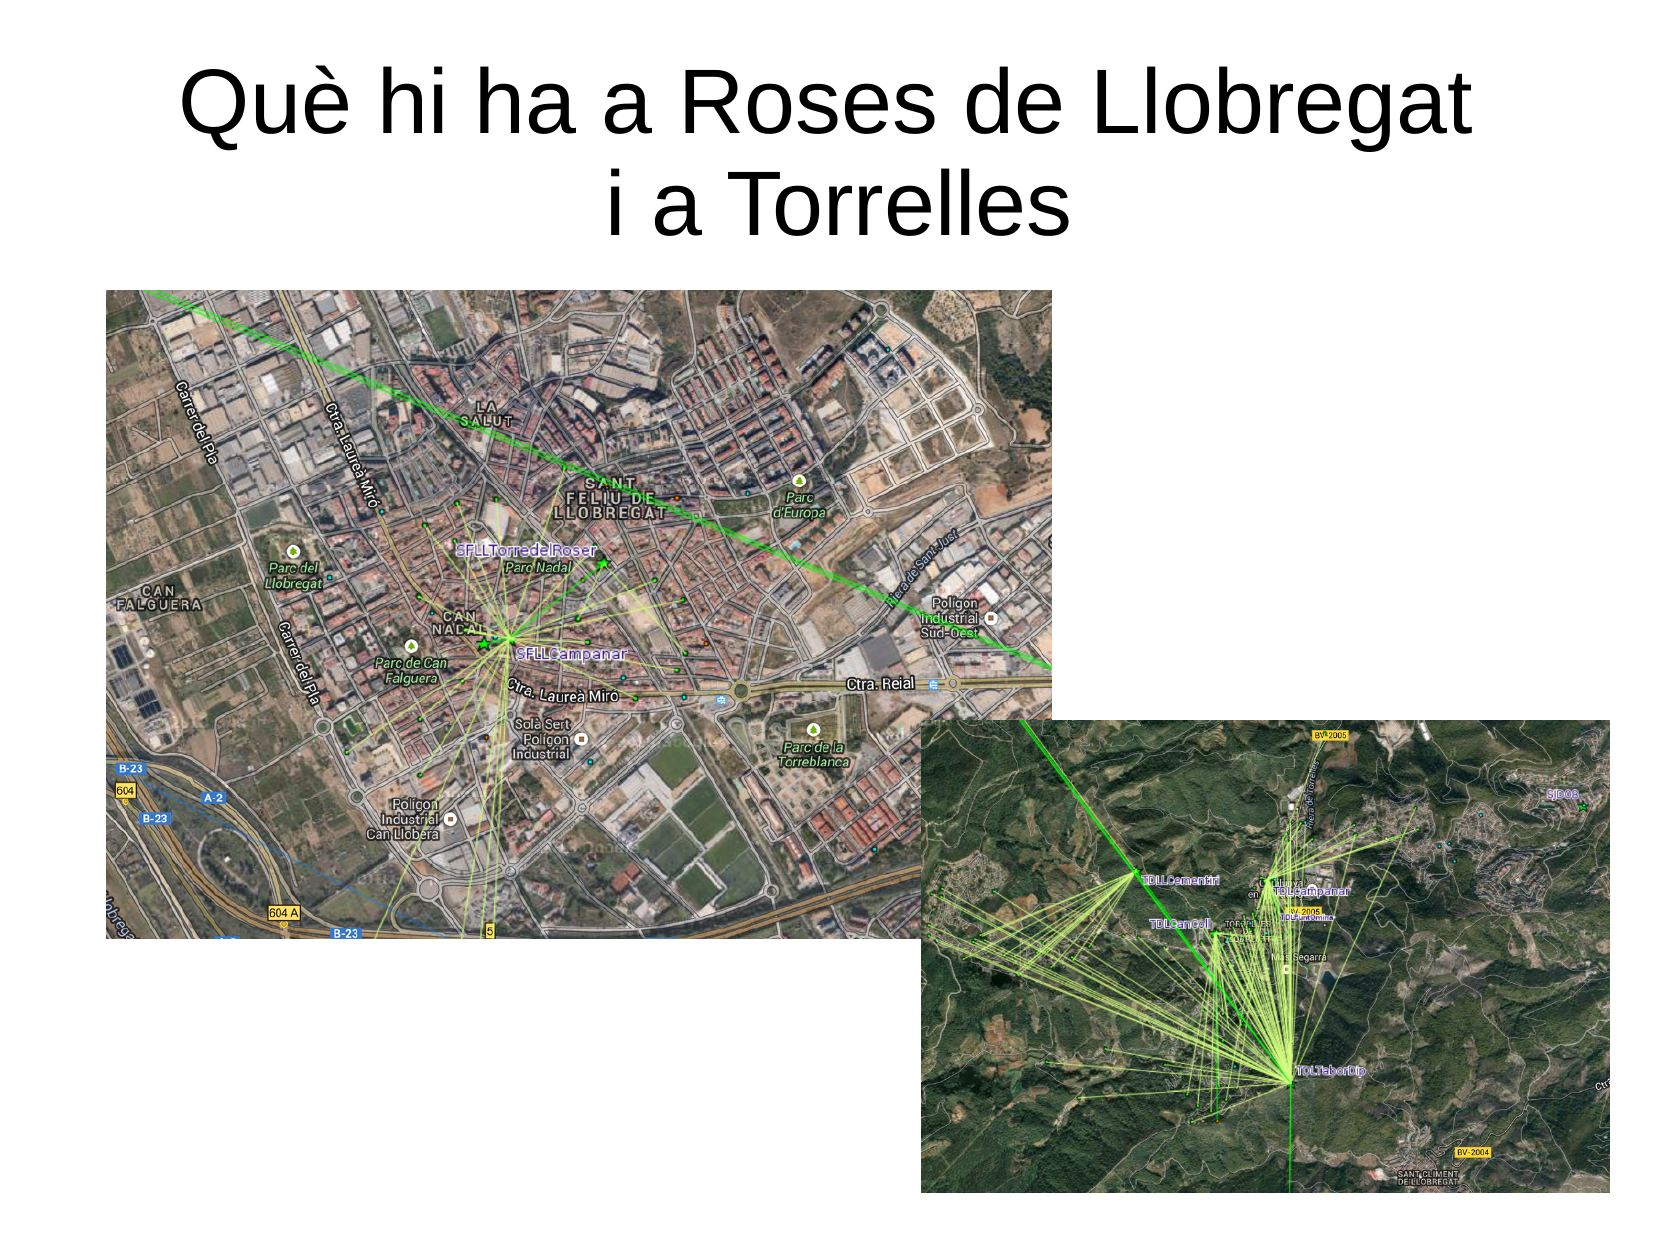

# Què hi ha a Roses de Llobregat i a Torrelles